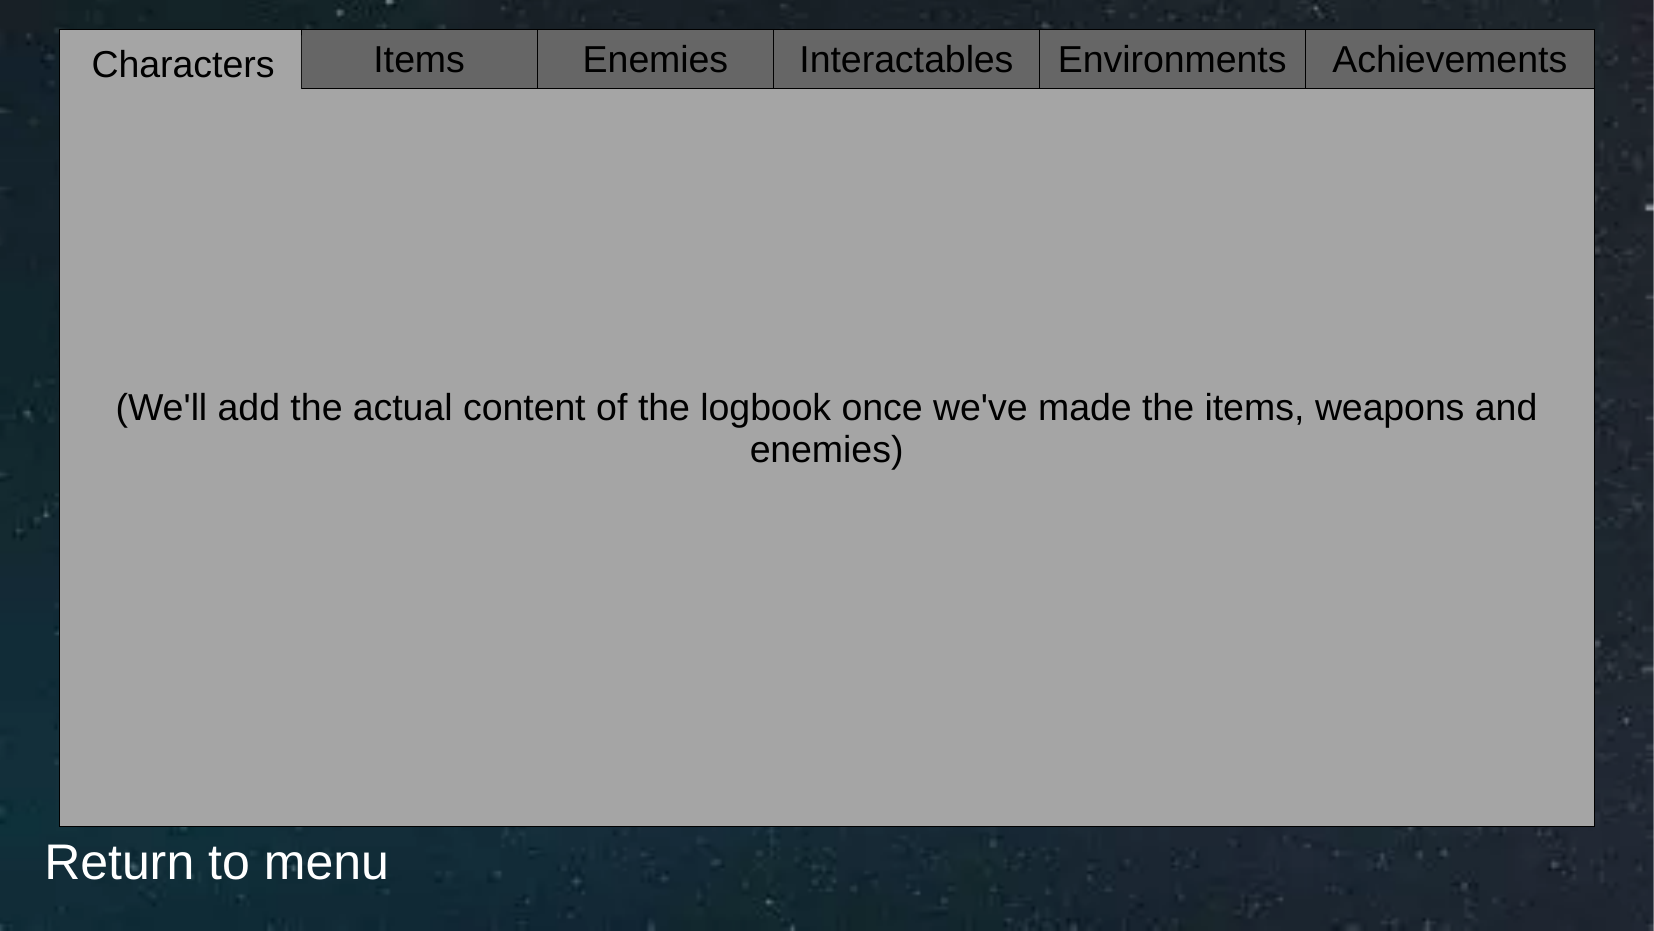

(We'll add the actual content of the logbook once we've made the items, weapons and enemies)
Items
Enemies
Interactables
Environments
Achievements
Characters
Return to menu